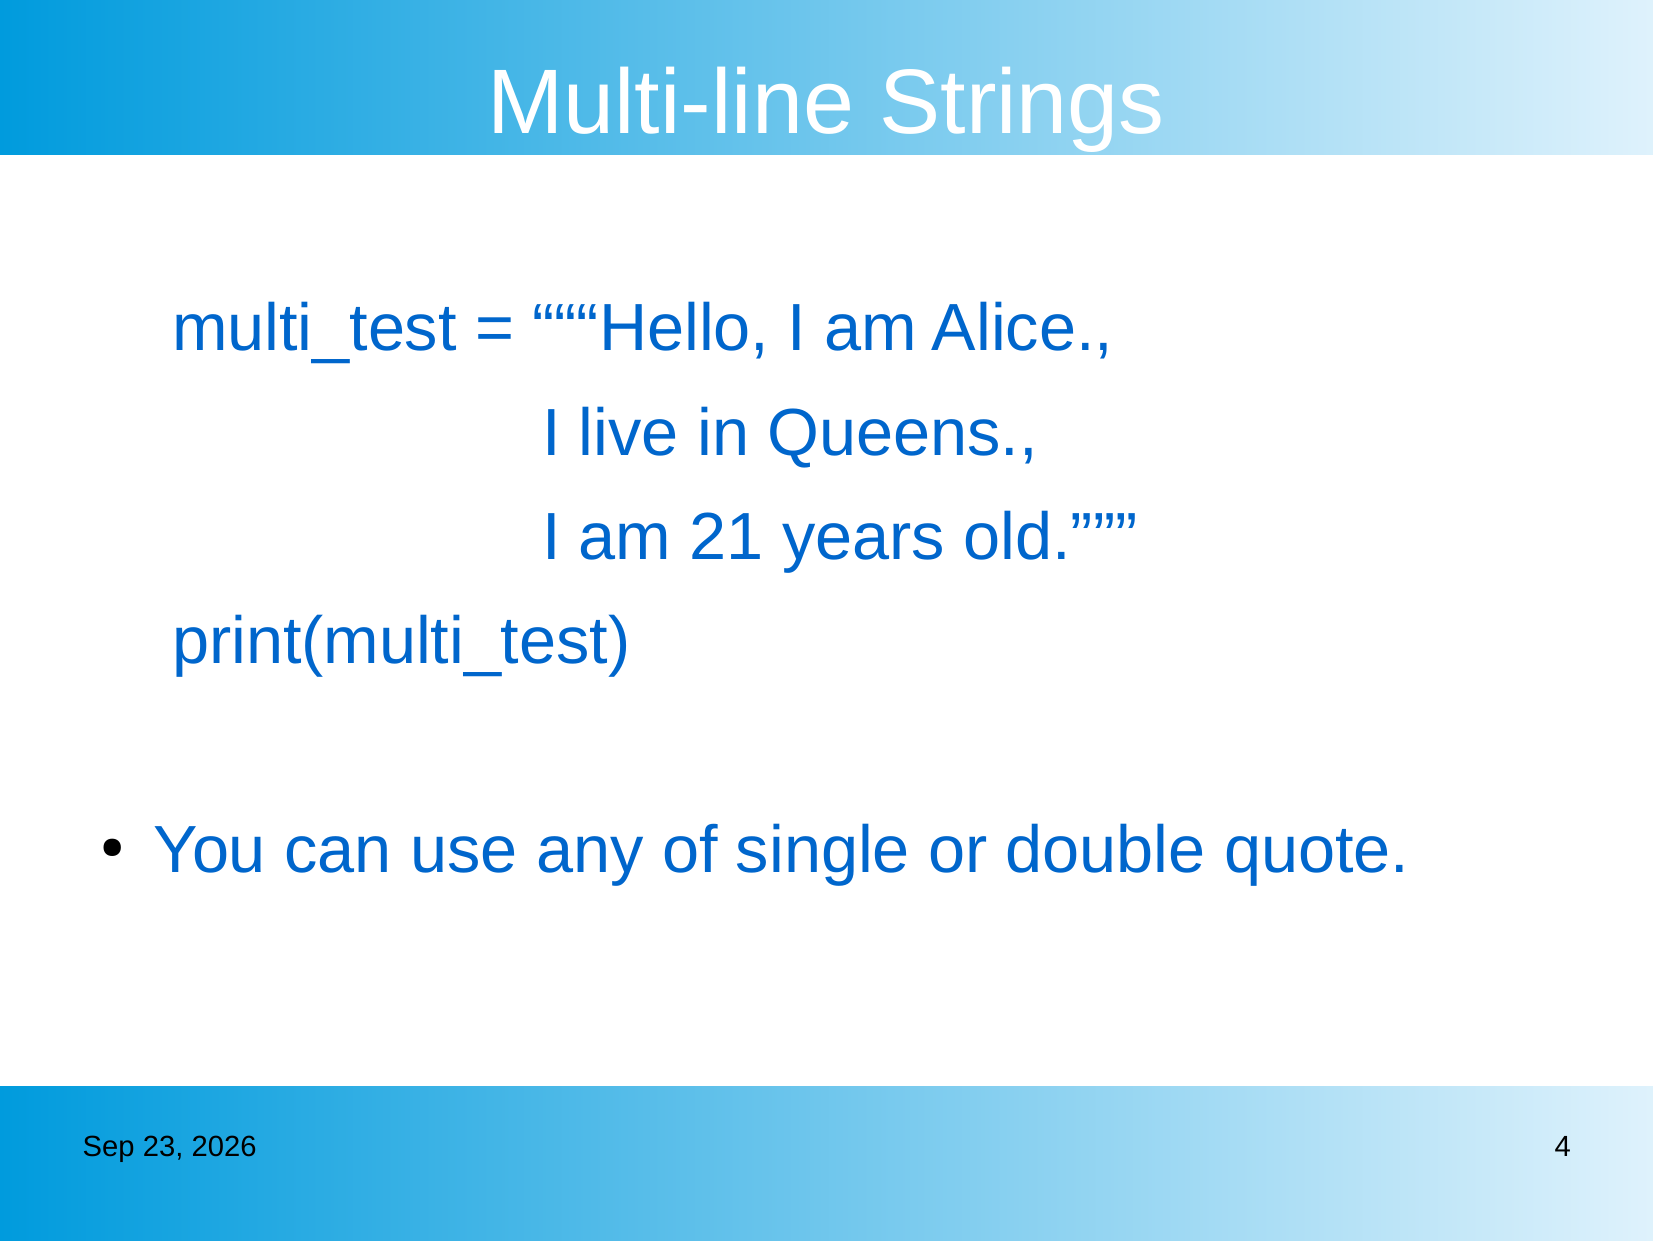

# Multi-line Strings
 multi_test = “““Hello, I am Alice.,
 I live in Queens.,
 I am 21 years old.”””
 print(multi_test)
You can use any of single or double quote.
4